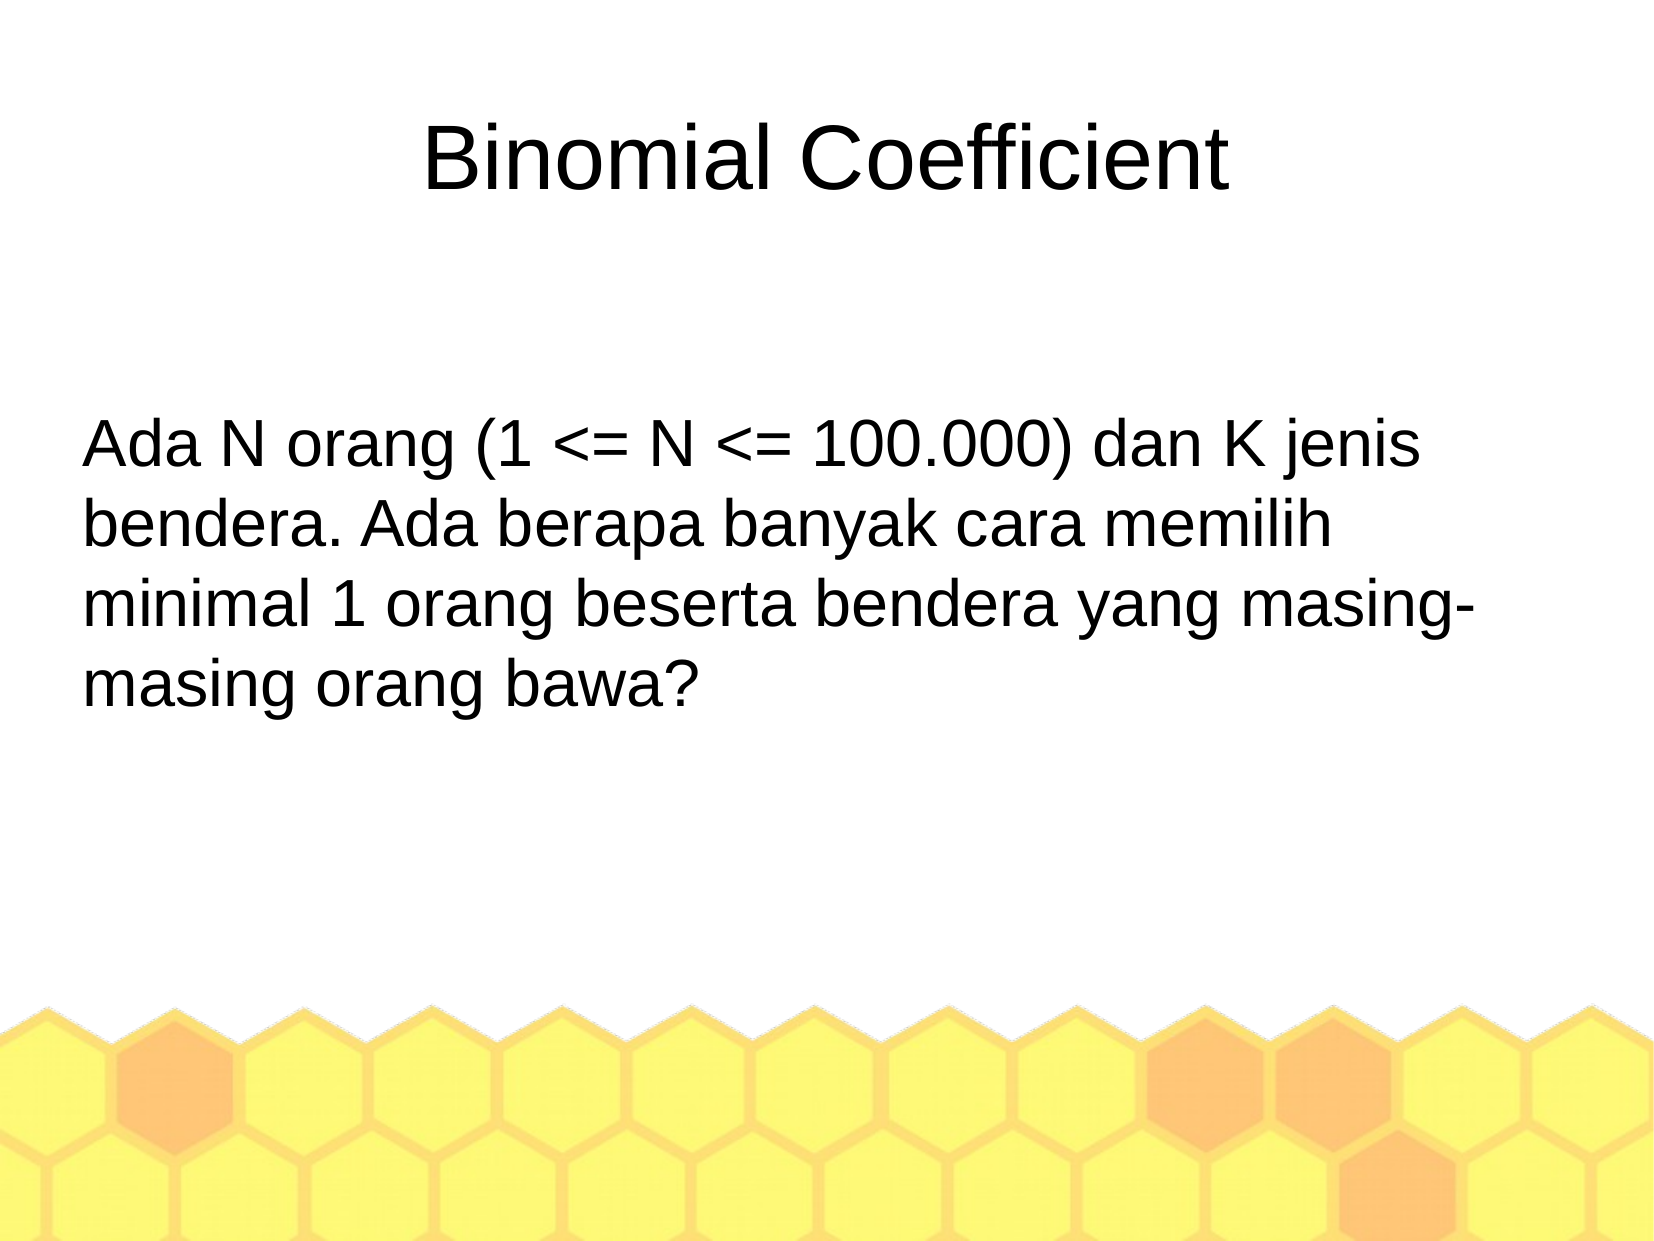

# Binomial Coefficient
Ada N orang (1 <= N <= 100.000) dan K jenis bendera. Ada berapa banyak cara memilih minimal 1 orang beserta bendera yang masing-masing orang bawa?